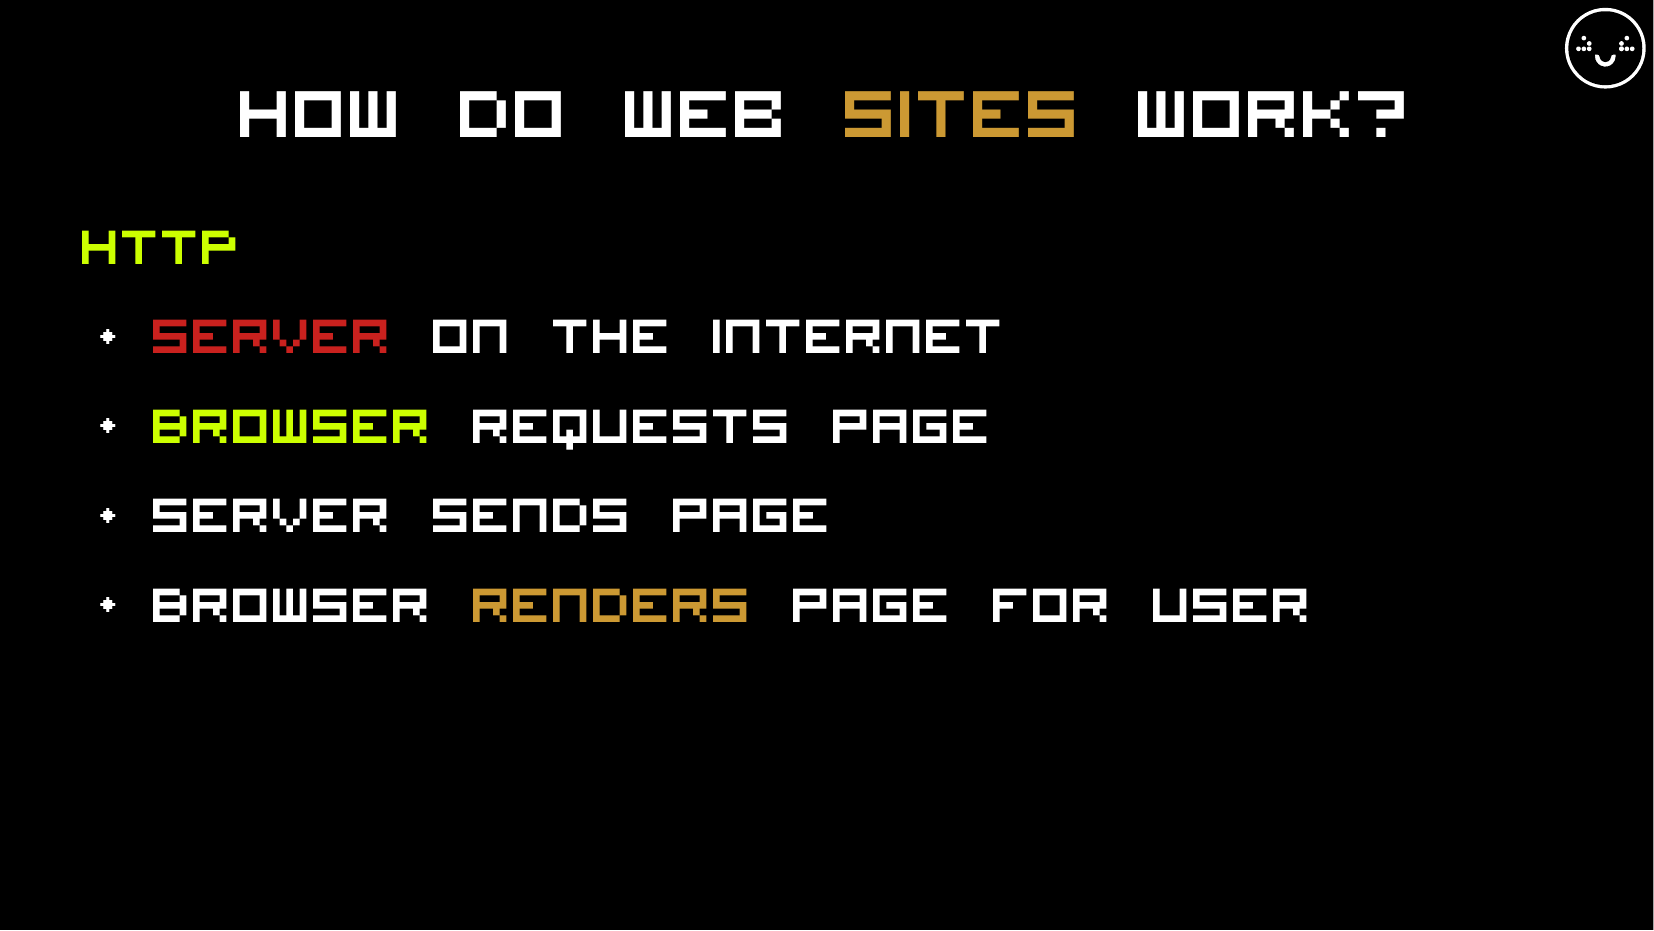

# How do web sites work?
HTTP
Server on the internet
Browser requests page
server sends page
Browser renders page for user